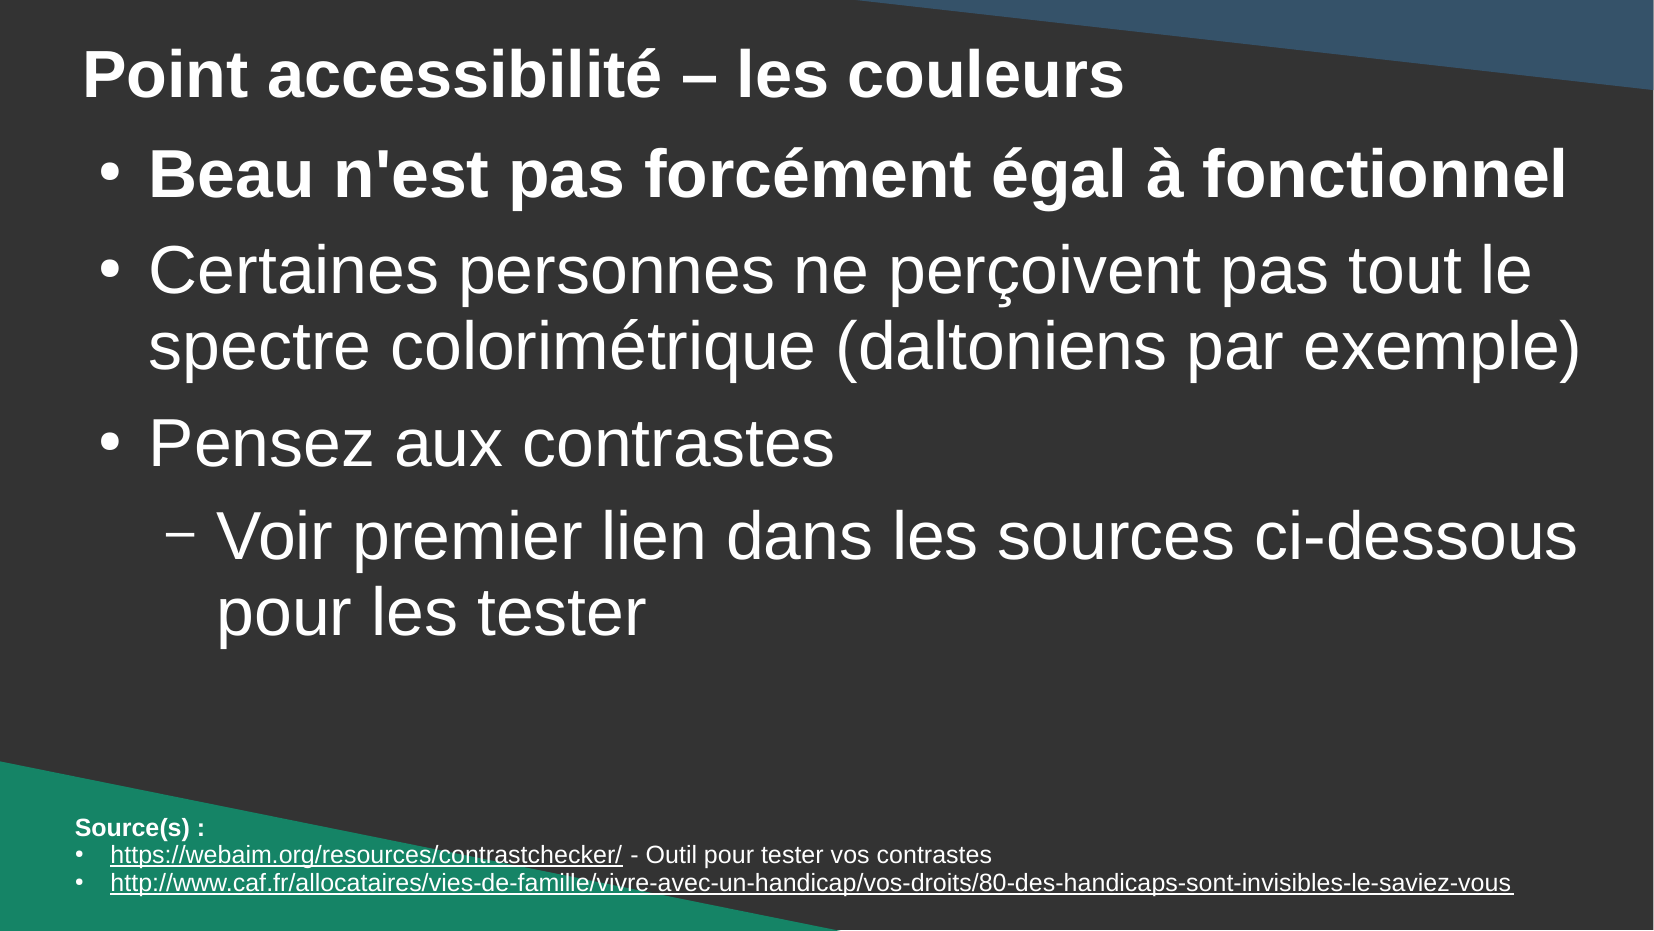

# Point accessibilité – les couleurs
Beau n'est pas forcément égal à fonctionnel
Certaines personnes ne perçoivent pas tout le spectre colorimétrique (daltoniens par exemple)
Pensez aux contrastes
Voir premier lien dans les sources ci-dessous pour les tester
Source(s) :
https://webaim.org/resources/contrastchecker/ - Outil pour tester vos contrastes
http://www.caf.fr/allocataires/vies-de-famille/vivre-avec-un-handicap/vos-droits/80-des-handicaps-sont-invisibles-le-saviez-vous